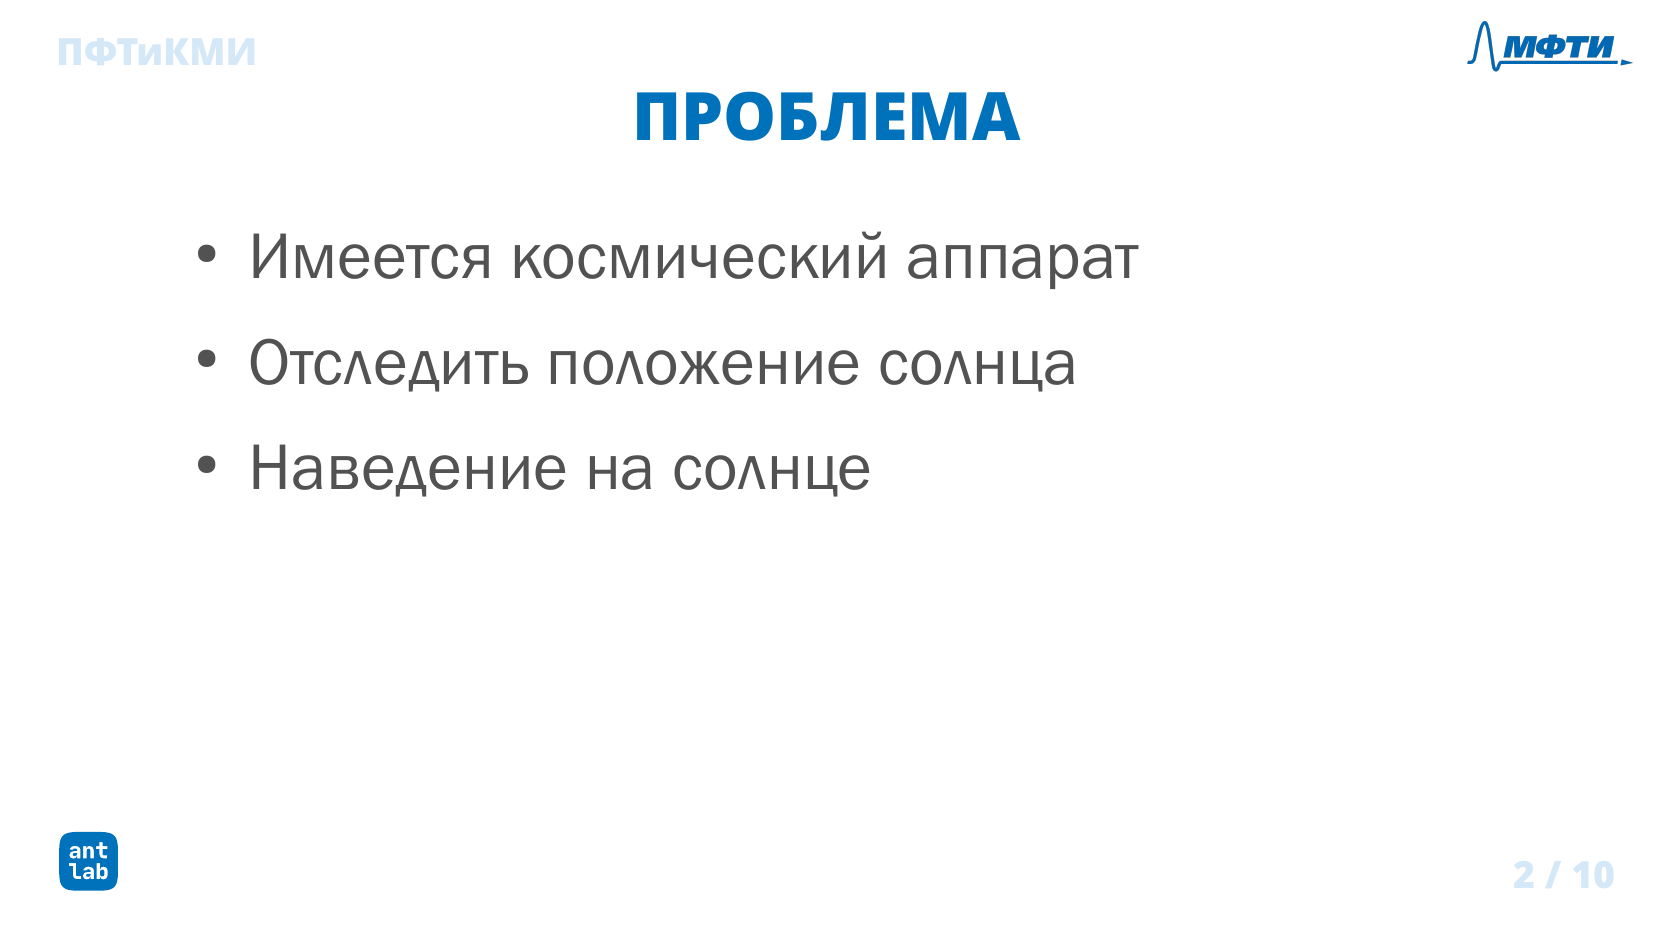

# ПРОБЛЕМА
Имеется космический аппарат
Отследить положение солнца
Наведение на солнце